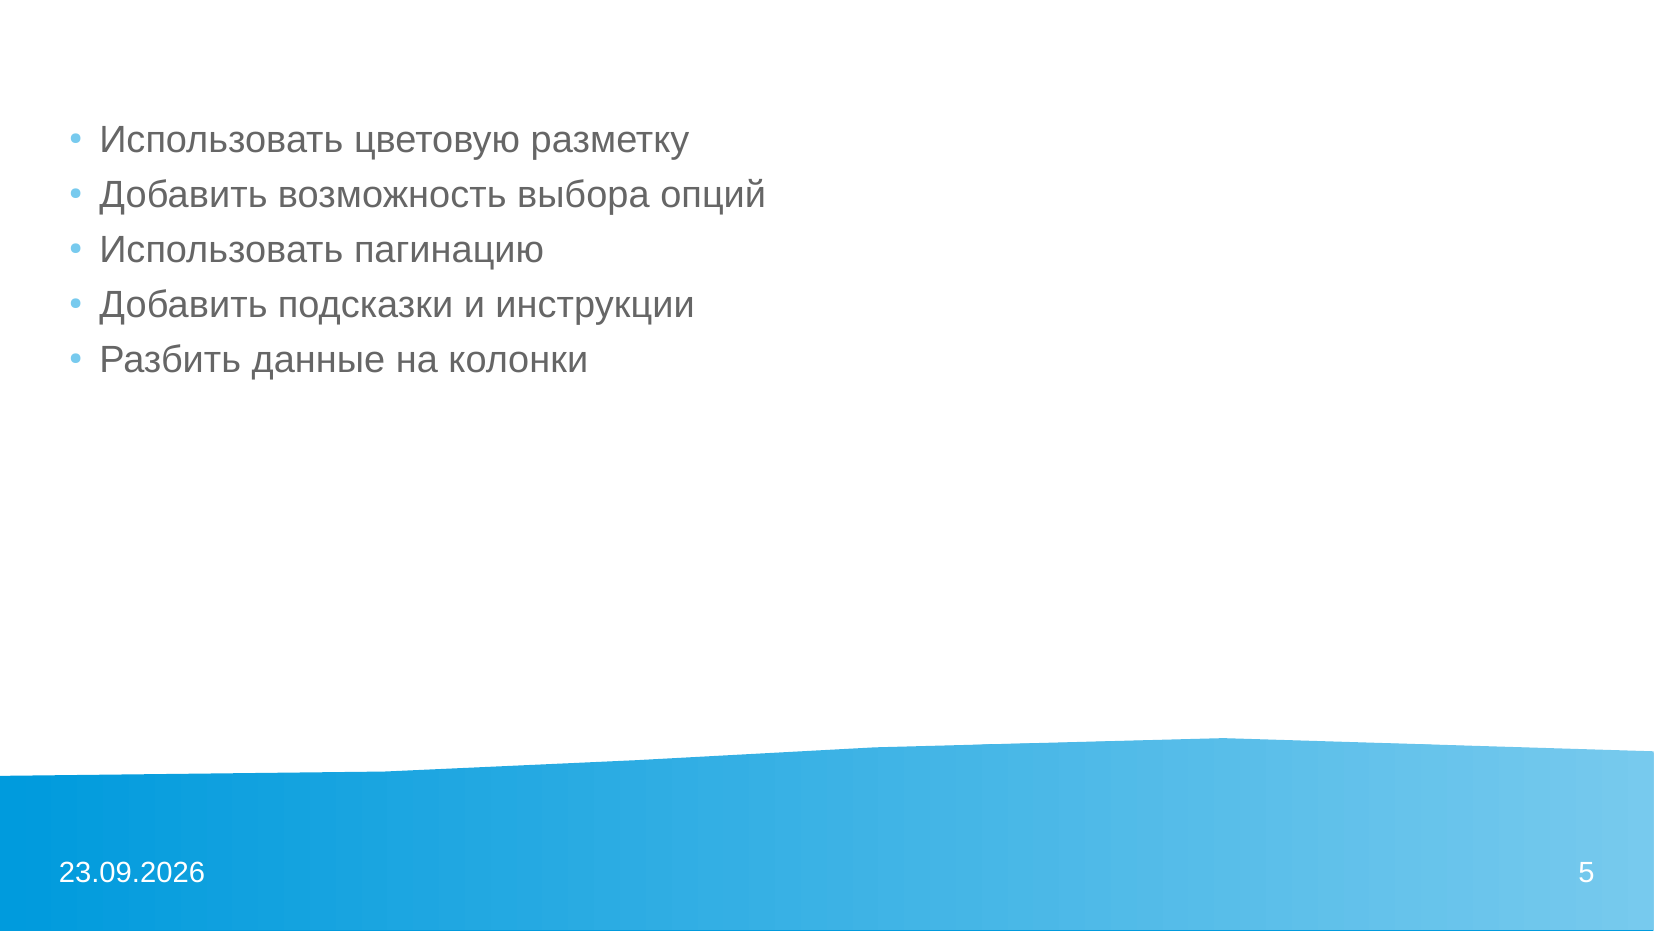

# Использовать цветовую разметку
Добавить возможность выбора опций
Использовать пагинацию
Добавить подсказки и инструкции
Разбить данные на колонки